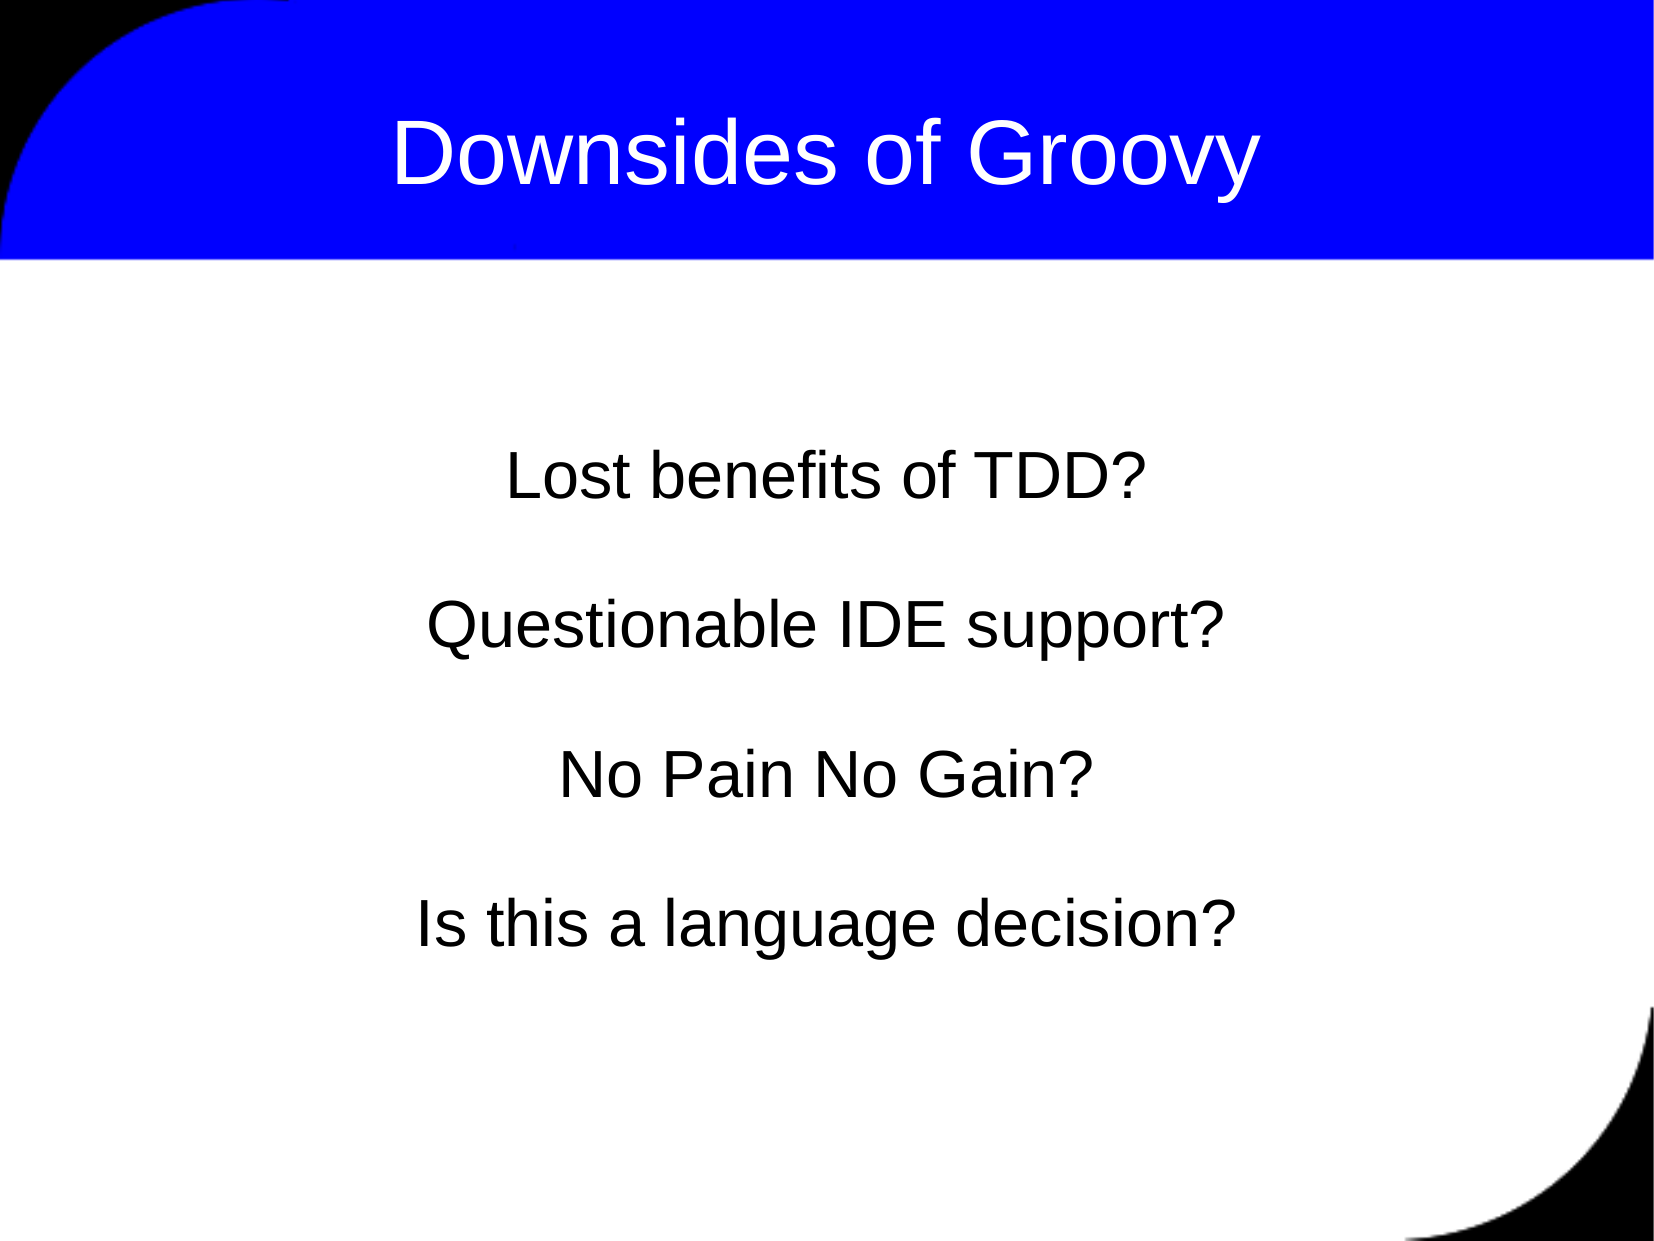

# Downsides of Groovy
Lost benefits of TDD?
Questionable IDE support?
No Pain No Gain?
Is this a language decision?